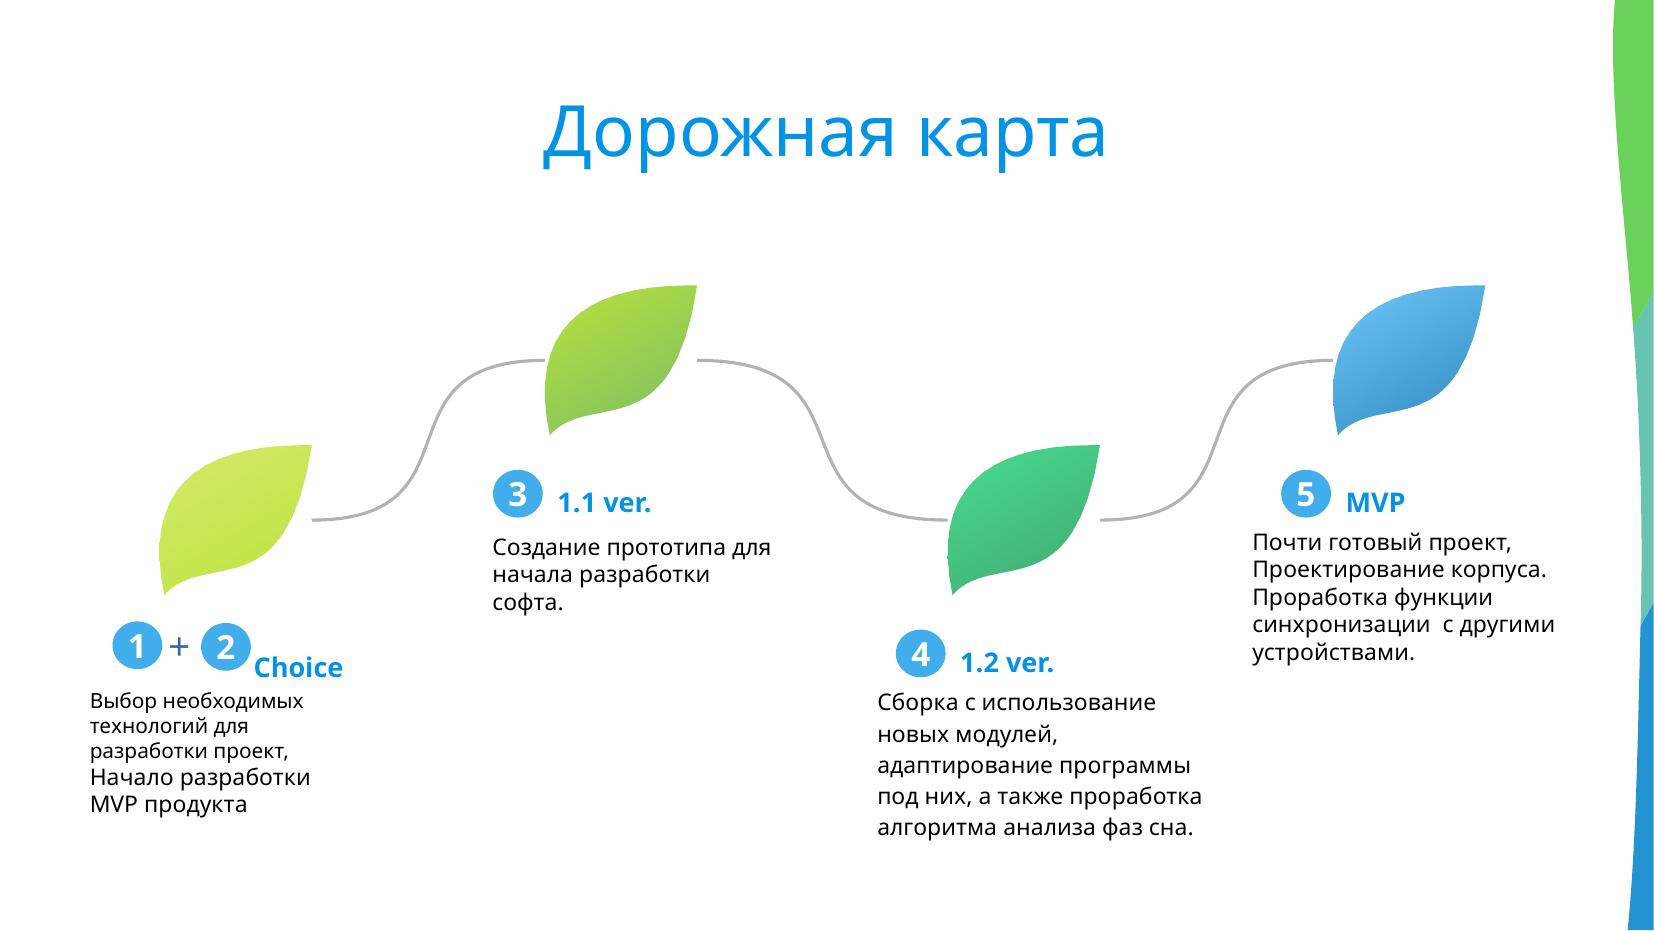

Дорожная карта
3
5
MVP
1.1 ver.
Почти готовый проект, Проектирование корпуса. Проработка функции синхронизации с другими устройствами.
Cоздание прототипа для начала разработки софта.
+
1
2
4
1.2 ver.
Choice
Сборка с использование новых модулей, адаптирование программы под них, а также проработка алгоритма анализа фаз сна.
Выбор необходимых технологий для разработки проект,
Начало разработки MVP продукта